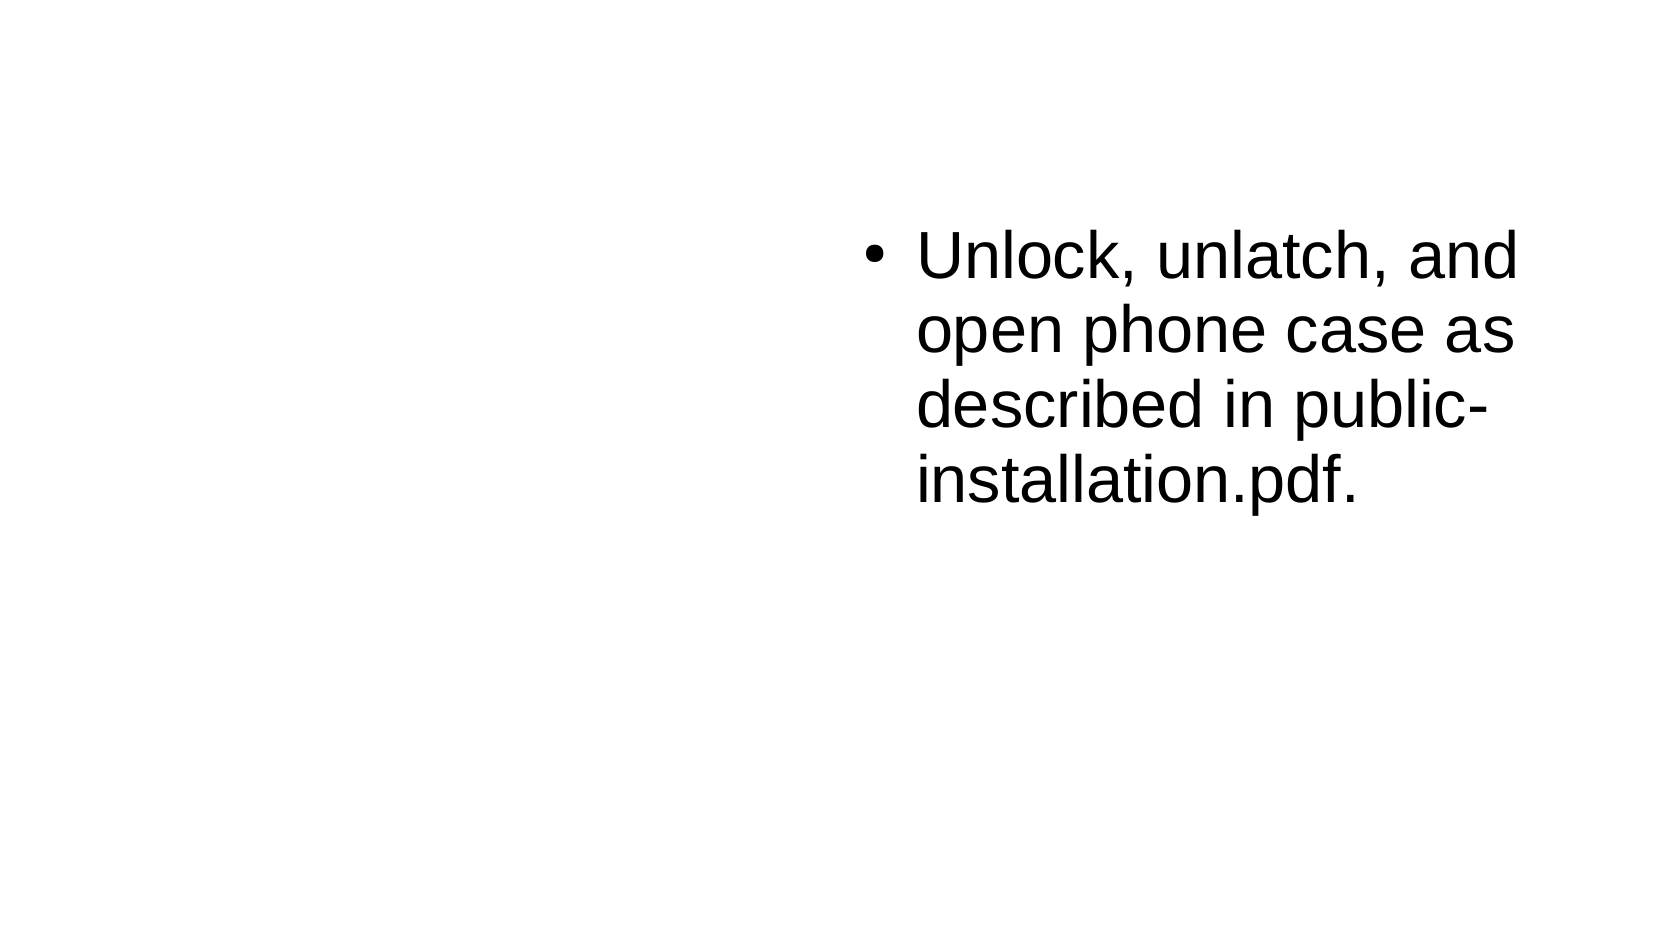

#
Unlock, unlatch, and open phone case as described in public-installation.pdf.